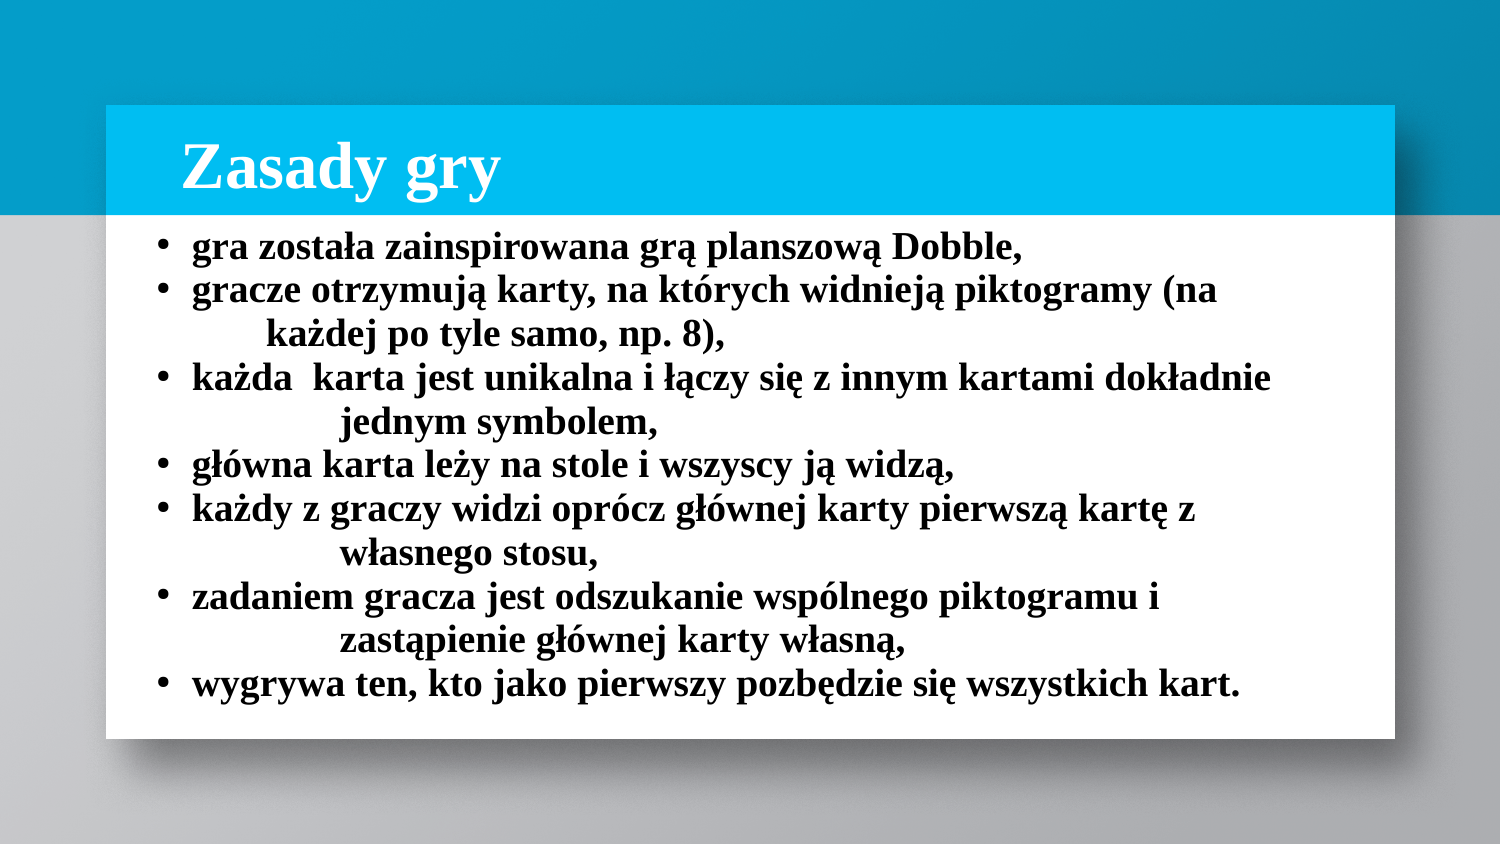

# Zasady gry
gra została zainspirowana grą planszową Dobble,
gracze otrzymują karty, na których widnieją piktogramy (na 	każdej po tyle samo, np. 8),
każda karta jest unikalna i łączy się z innym kartami dokładnie 		jednym symbolem,
główna karta leży na stole i wszyscy ją widzą,
każdy z graczy widzi oprócz głównej karty pierwszą kartę z 			własnego stosu,
zadaniem gracza jest odszukanie wspólnego piktogramu i 			zastąpienie głównej karty własną,
wygrywa ten, kto jako pierwszy pozbędzie się wszystkich kart.